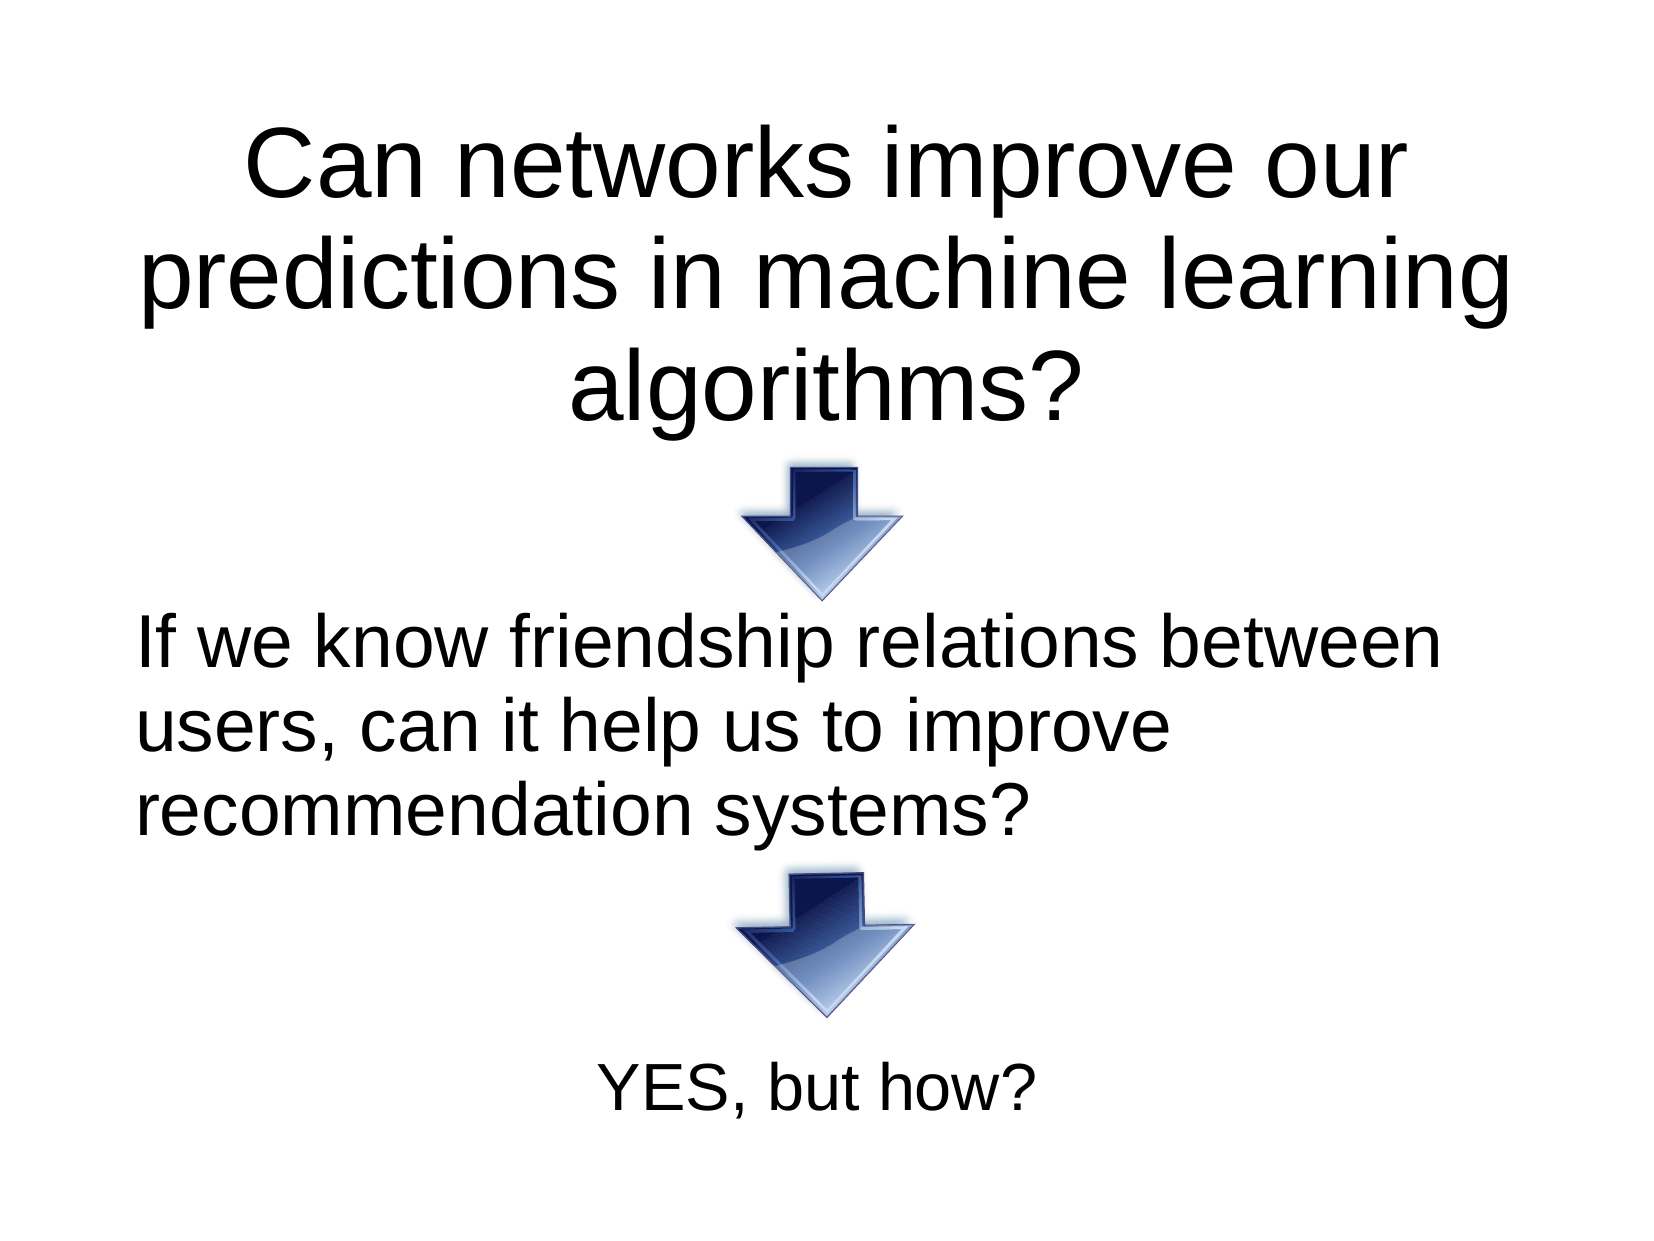

# Can networks improve our predictions in machine learning algorithms?
If we know friendship relations between users, can it help us to improve recommendation systems?
YES, but how?